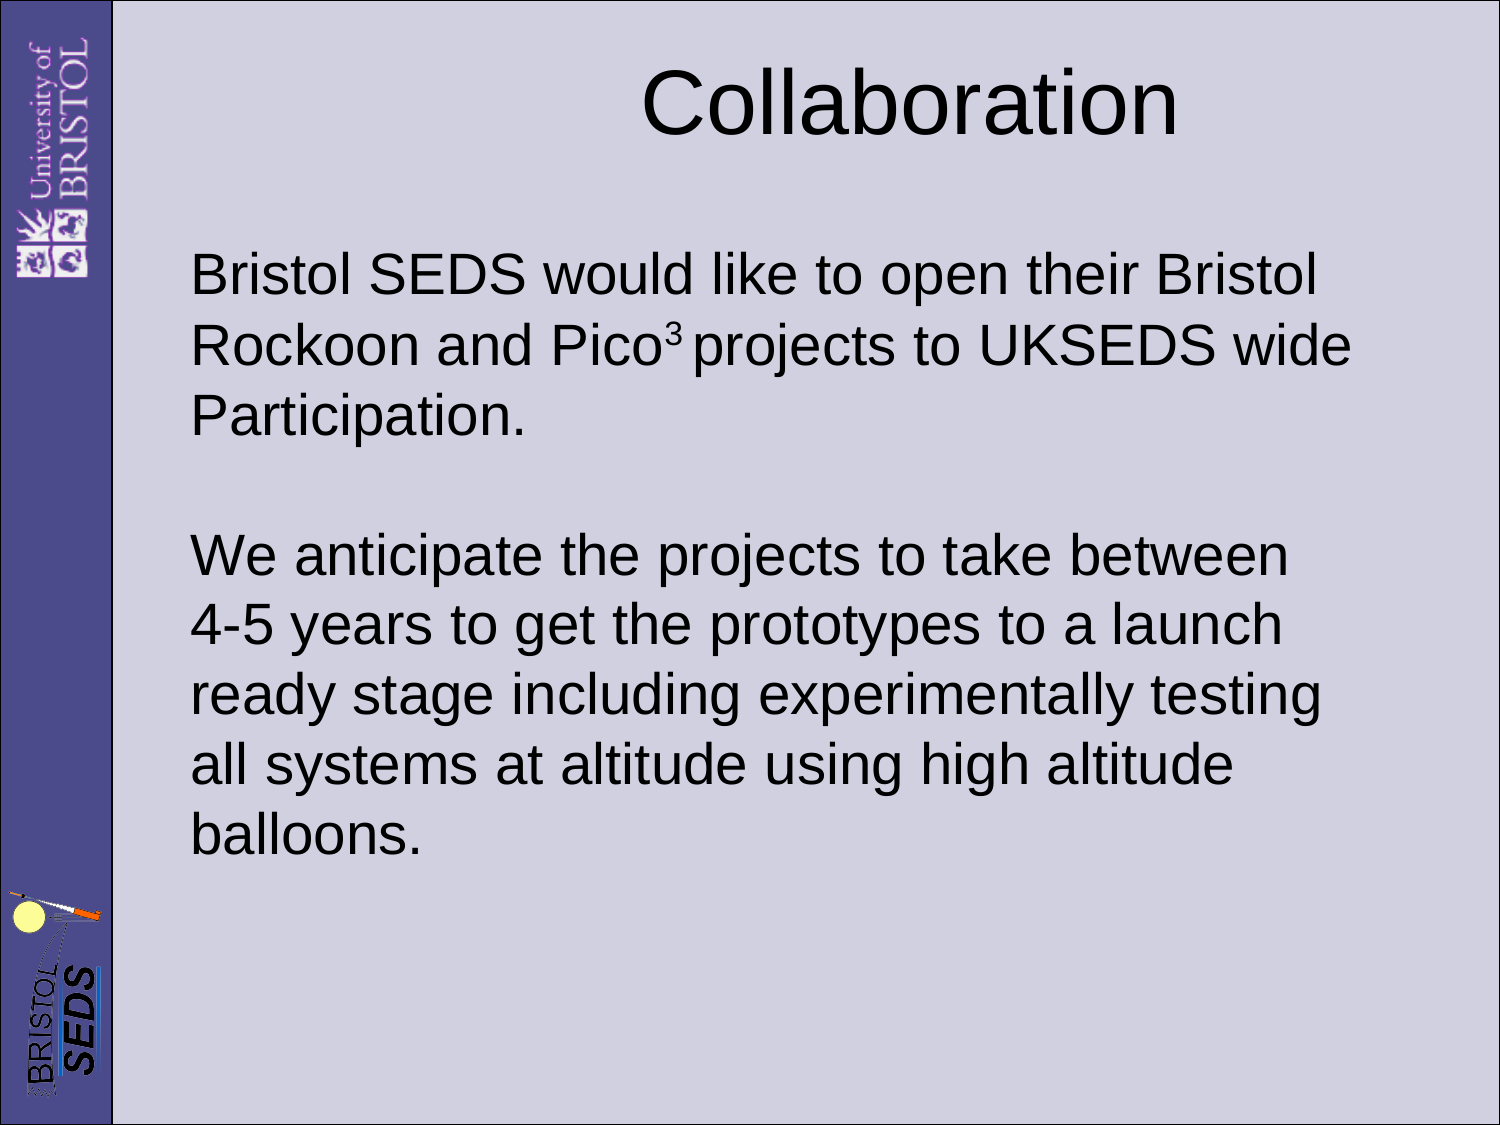

Collaboration
 Bristol SEDS would like to open their Bristol
 Rockoon and Pico3 projects to UKSEDS wide
 Participation.
 We anticipate the projects to take between
 4-5 years to get the prototypes to a launch
 ready stage including experimentally testing
 all systems at altitude using high altitude
 balloons.